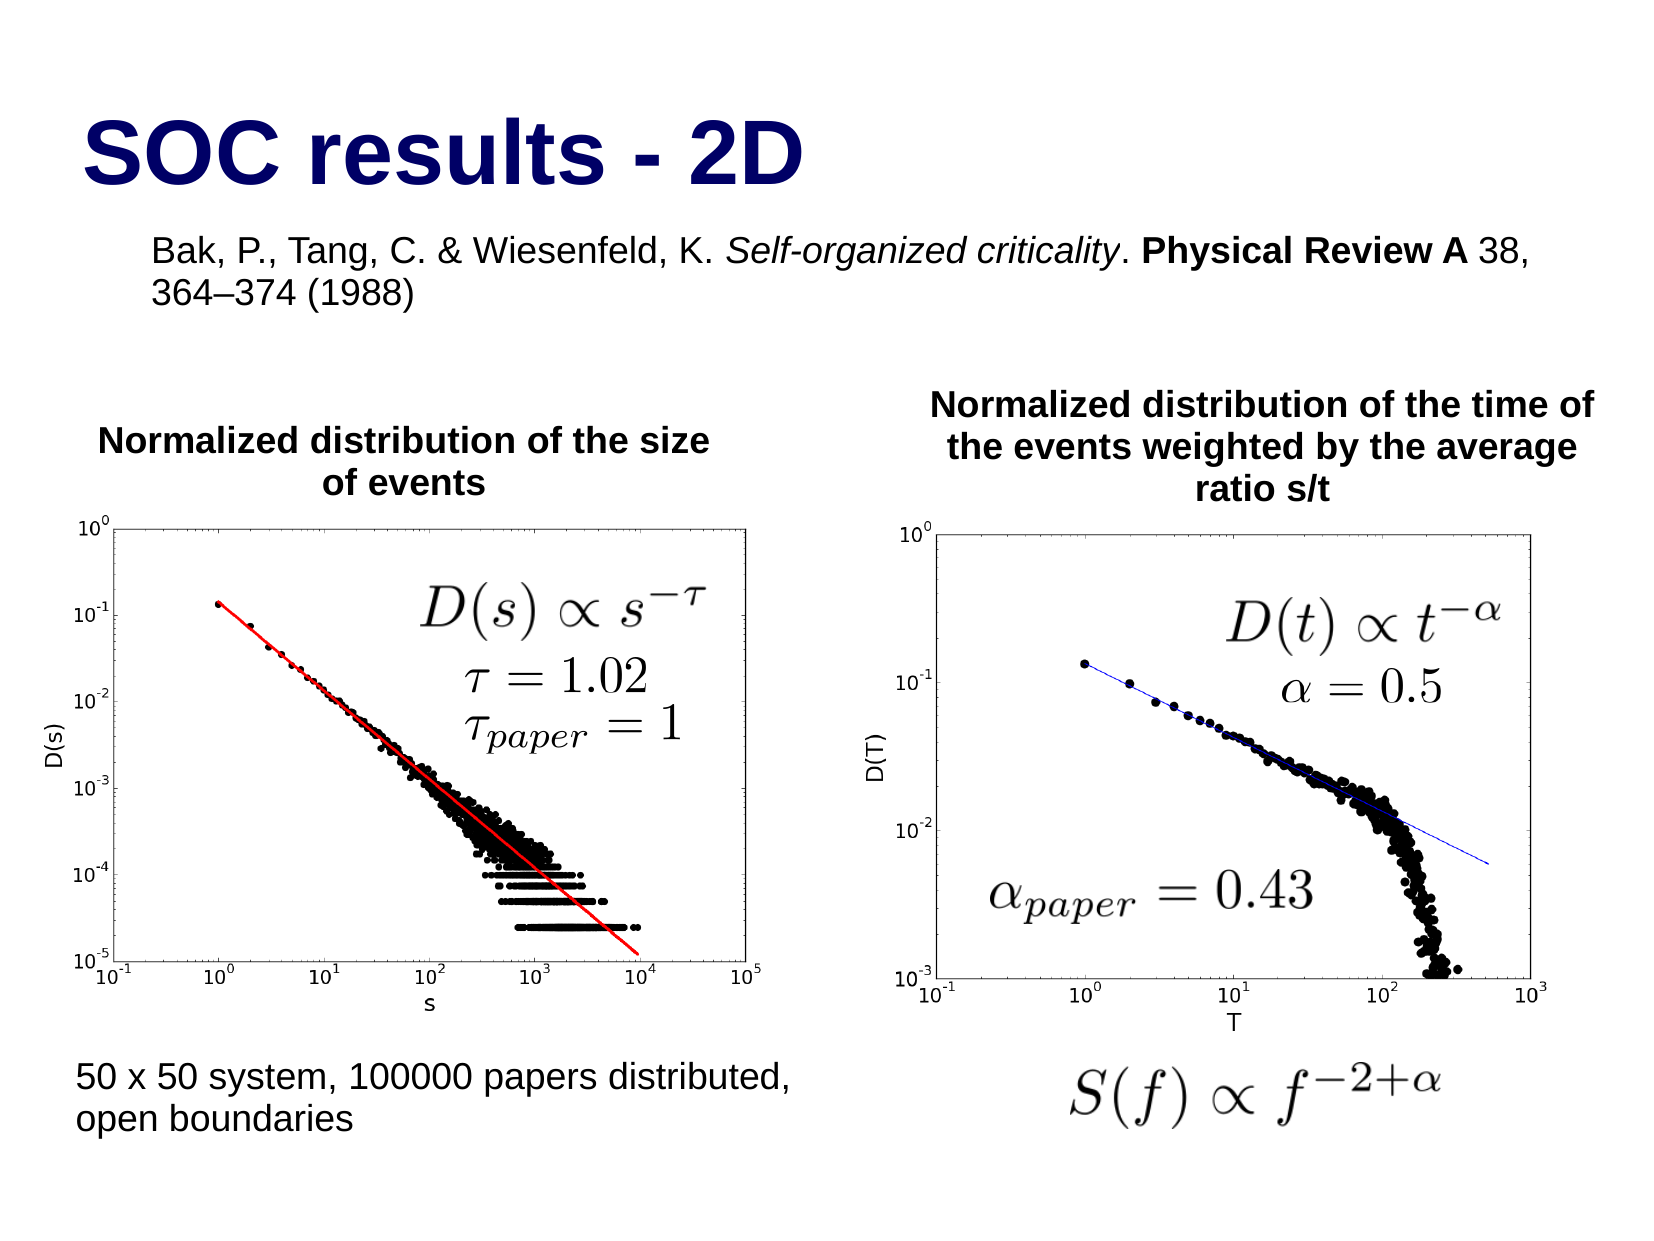

SOC results - 2D
# Bak, P., Tang, C. & Wiesenfeld, K. Self-organized criticality. Physical Review A 38, 364–374 (1988)
Normalized distribution of the time of the events weighted by the average ratio s/t
Normalized distribution of the size of events
50 x 50 system, 100000 papers distributed, open boundaries